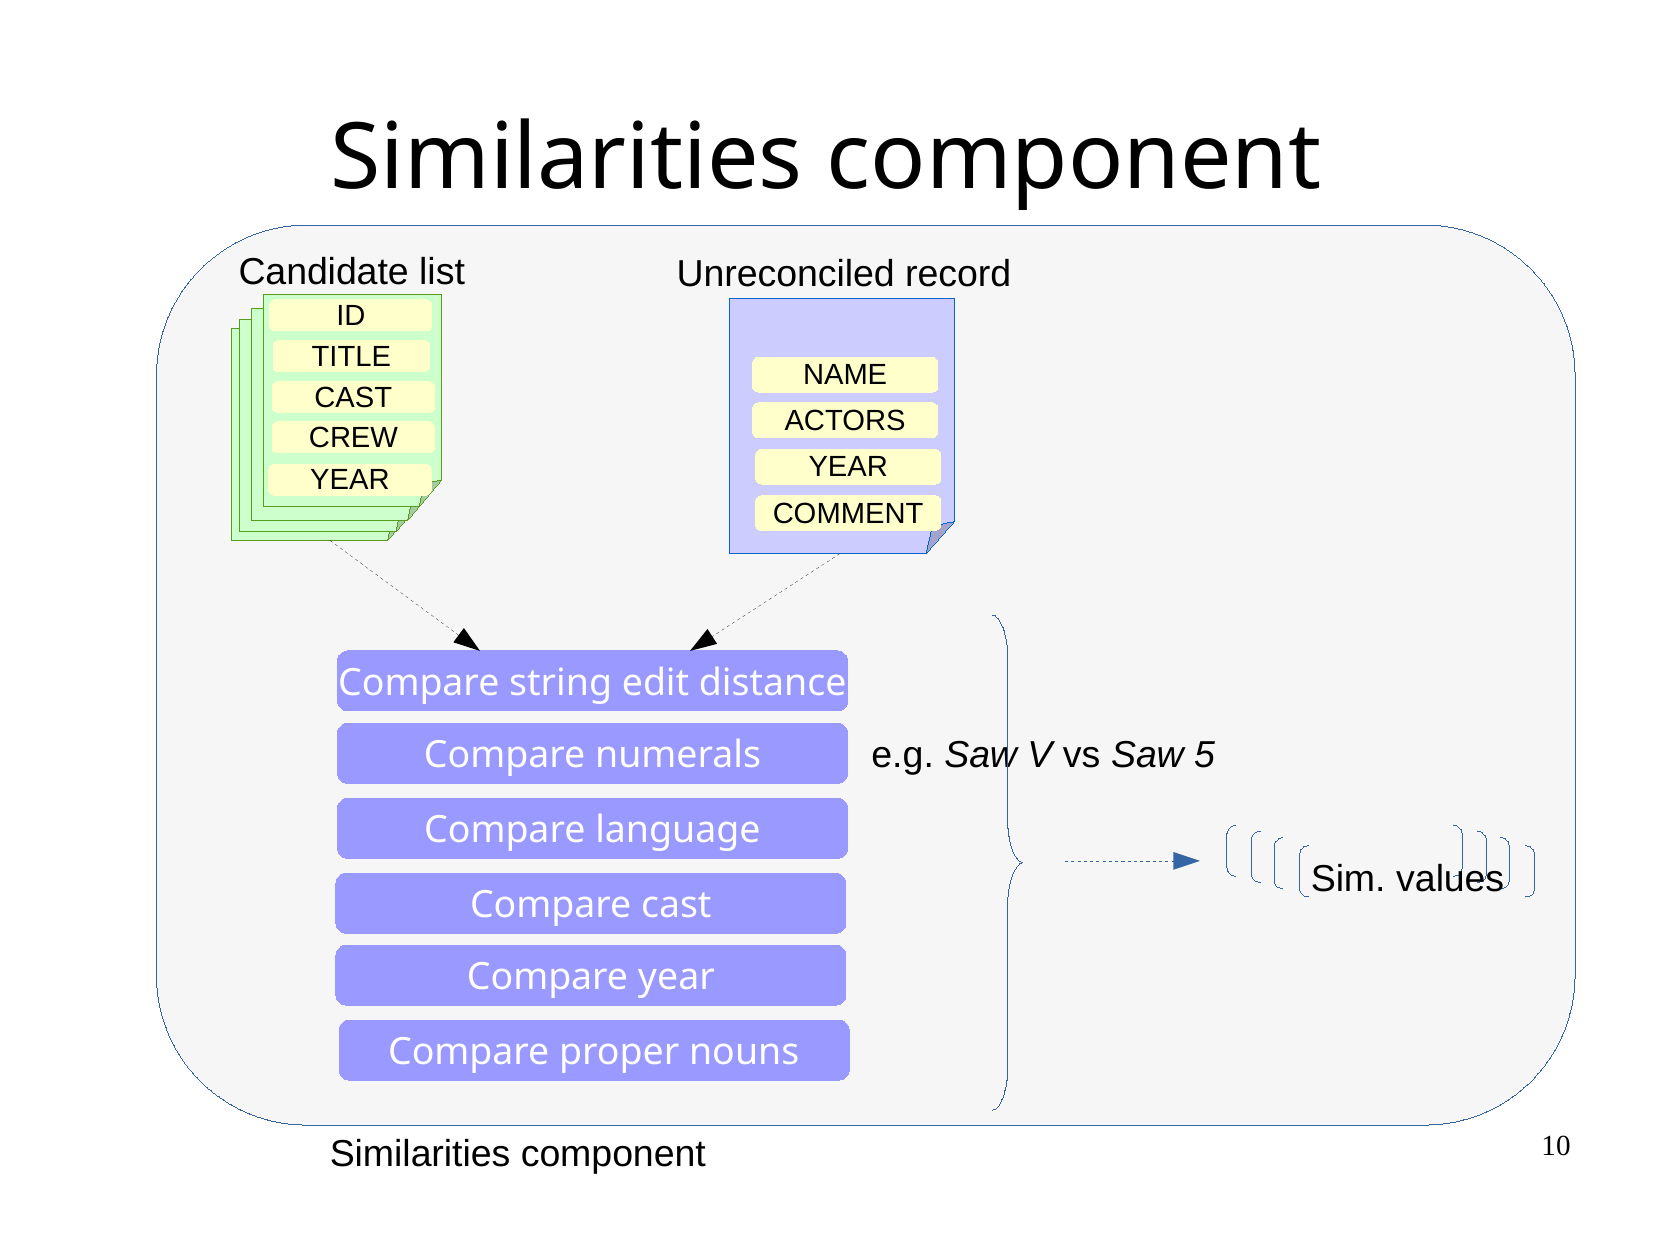

# Similarities component
Candidate list
Unreconciled record
ID
TITLE
NAME
CAST
ACTORS
CREW
YEAR
YEAR
COMMENT
Compare string edit distance
Compare numerals
e.g. Saw V vs Saw 5
Compare language
Sim. values
Compare cast
Compare year
Compare proper nouns
Similarities component
10